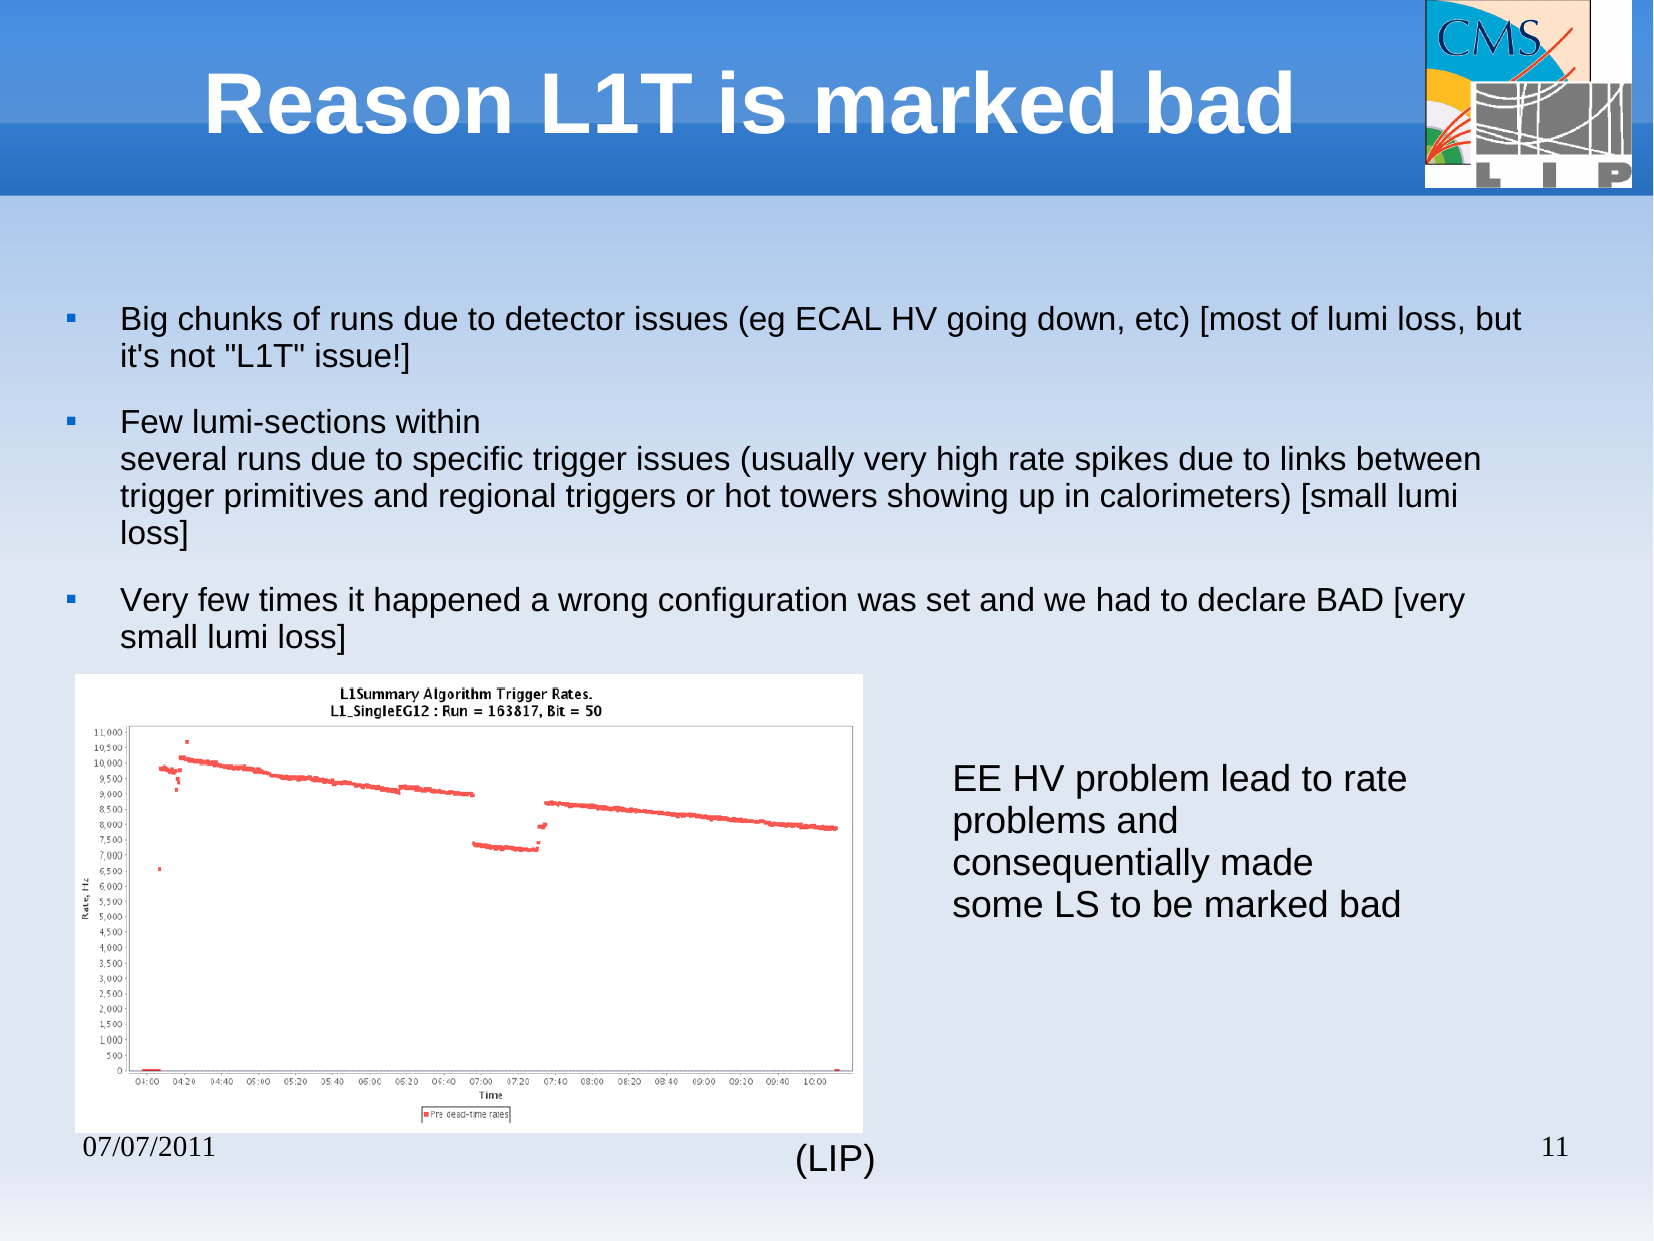

# Reason L1T is marked bad
Big chunks of runs due to detector issues (eg ECAL HV going down, etc) [most of lumi loss, but it's not "L1T" issue!]
Few lumi-sections within
several runs due to specific trigger issues (usually very high rate spikes due to links between trigger primitives and regional triggers or hot towers showing up in calorimeters) [small lumi loss]
Very few times it happened a wrong configuration was set and we had to declare BAD [very small lumi loss]
EE HV problem lead to rate
problems and
consequentially made
some LS to be marked bad
07/07/2011
11